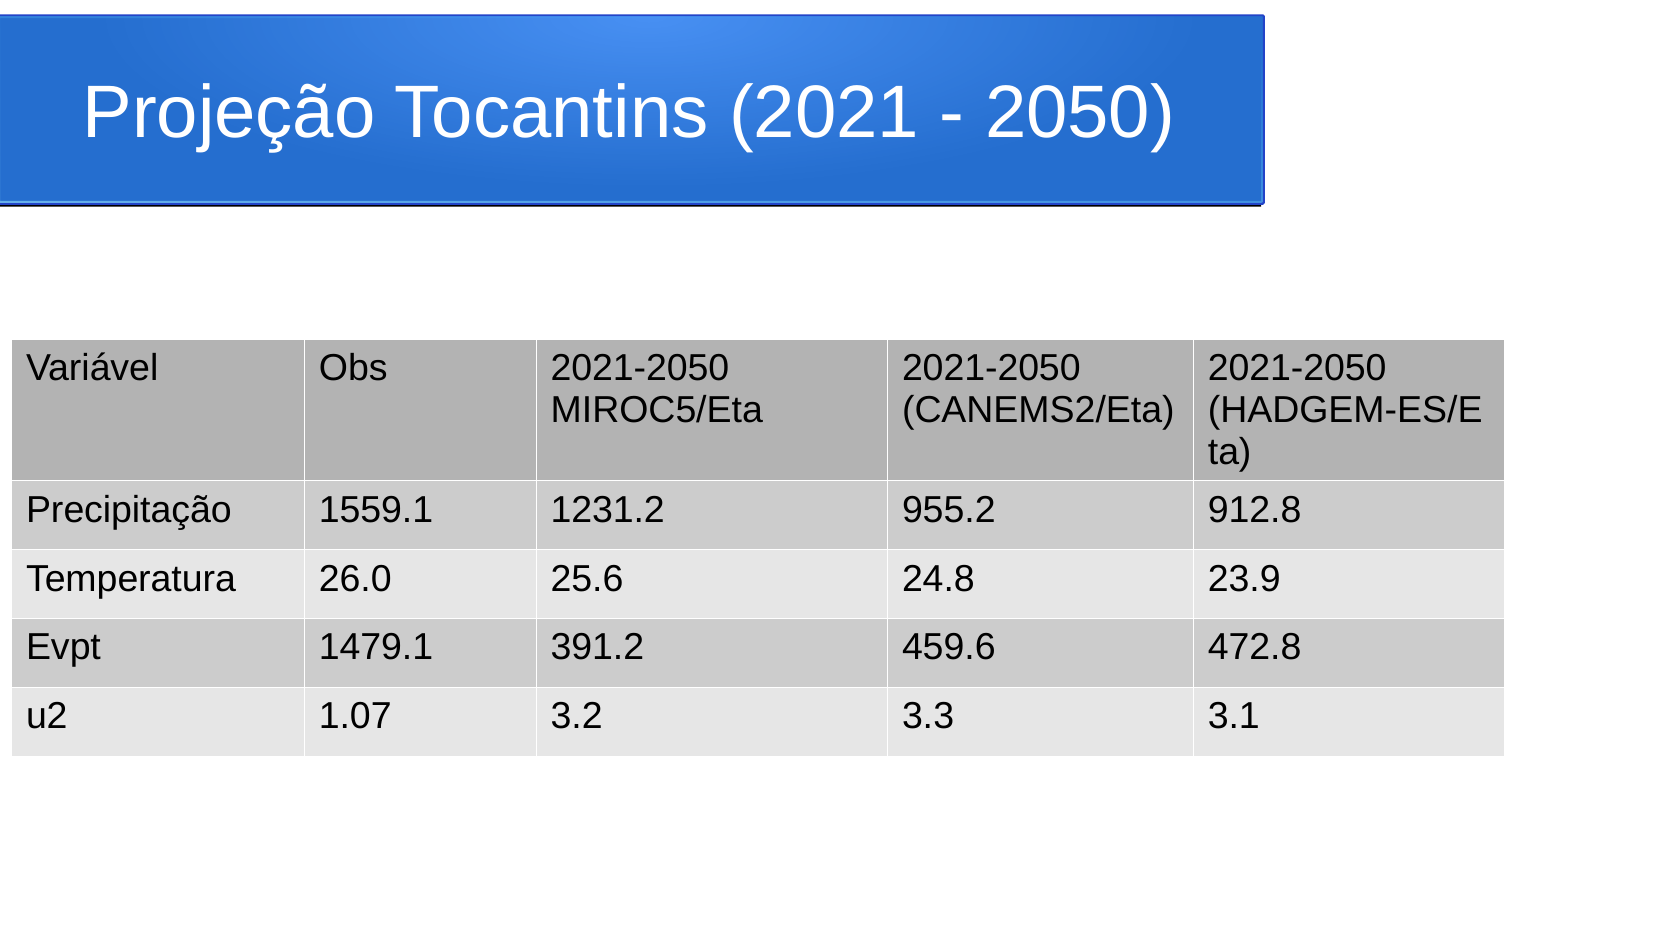

# Projeção Tocantins (2021 - 2050)
| Variável | Obs | 2021-2050 MIROC5/Eta | 2021-2050 (CANEMS2/Eta) | 2021-2050 (HADGEM-ES/Eta) |
| --- | --- | --- | --- | --- |
| Precipitação | 1559.1 | 1231.2 | 955.2 | 912.8 |
| Temperatura | 26.0 | 25.6 | 24.8 | 23.9 |
| Evpt | 1479.1 | 391.2 | 459.6 | 472.8 |
| u2 | 1.07 | 3.2 | 3.3 | 3.1 |